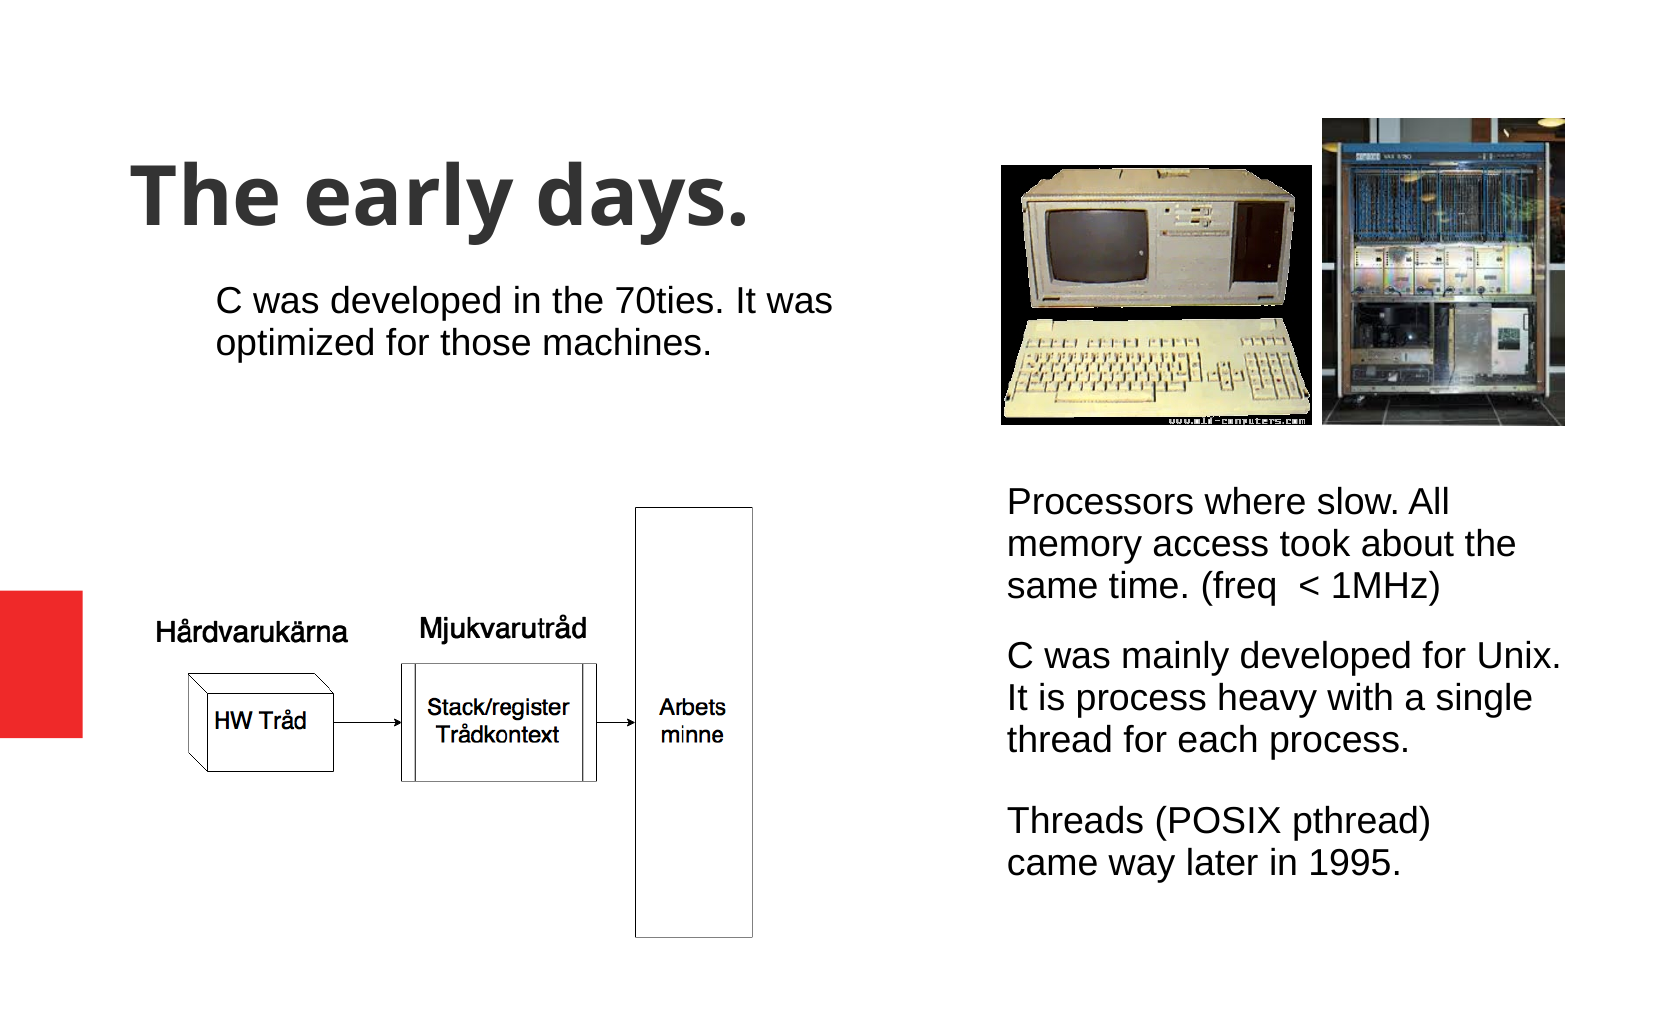

# The early days.
C was developed in the 70ties. It was optimized for those machines.
Processors where slow. All memory access took about the same time. (freq < 1MHz)
C was mainly developed for Unix.
It is process heavy with a single thread for each process.
Threads (POSIX pthread) came way later in 1995.